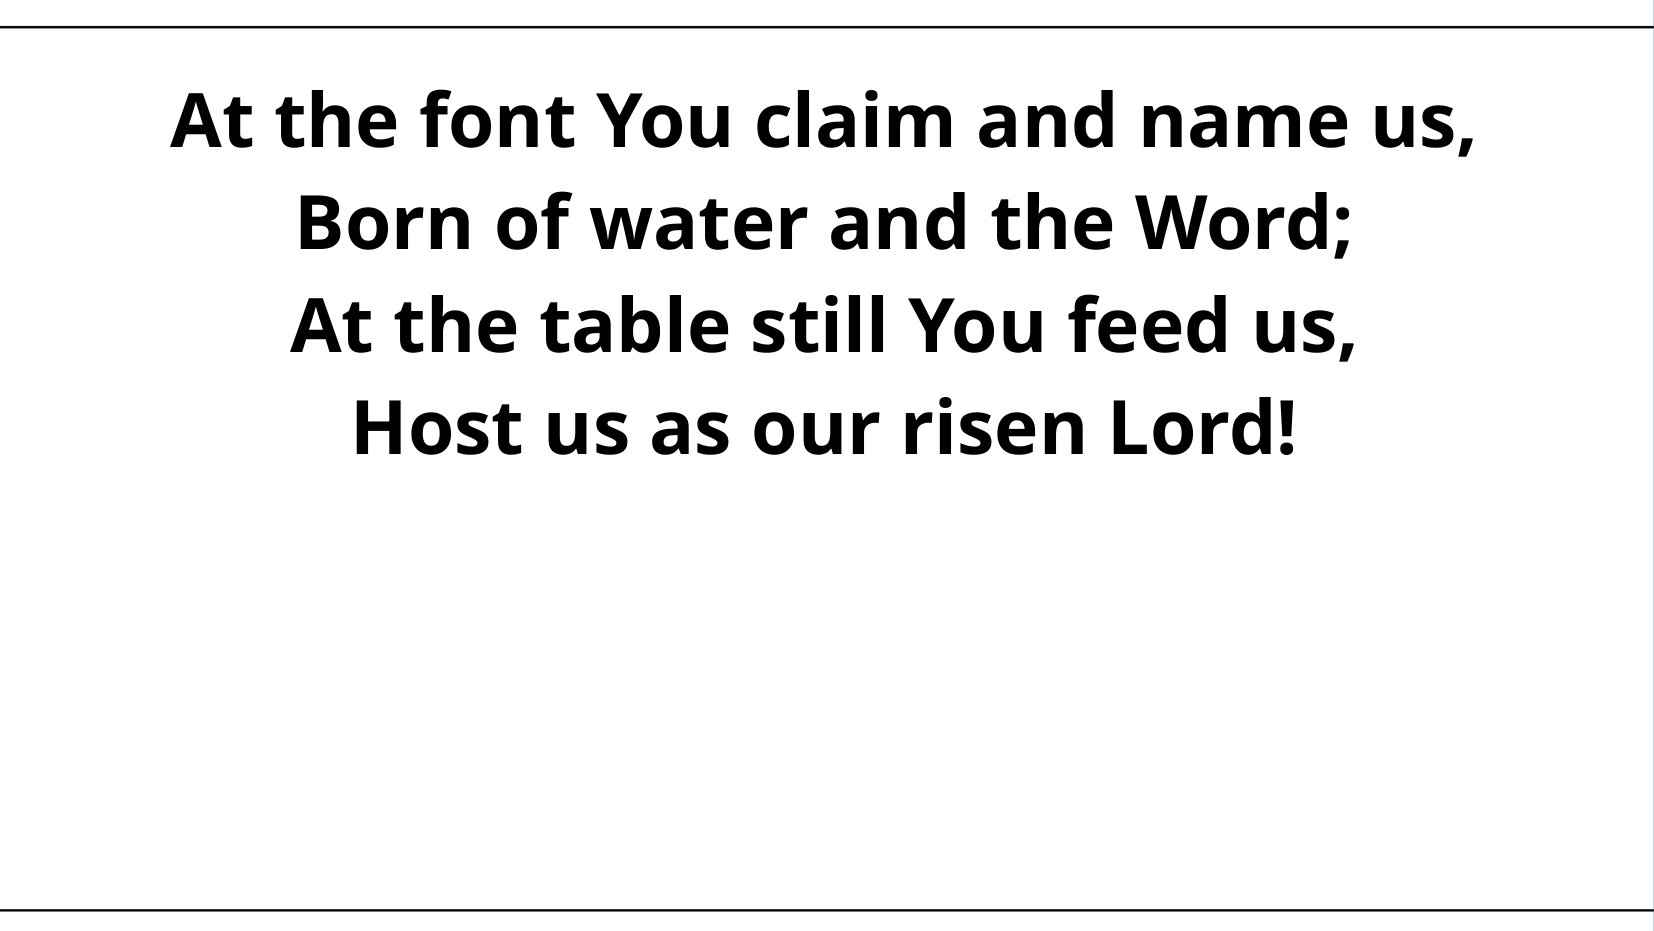

At the font You claim and name us,
Born of water and the Word;
At the table still You feed us,
Host us as our risen Lord!